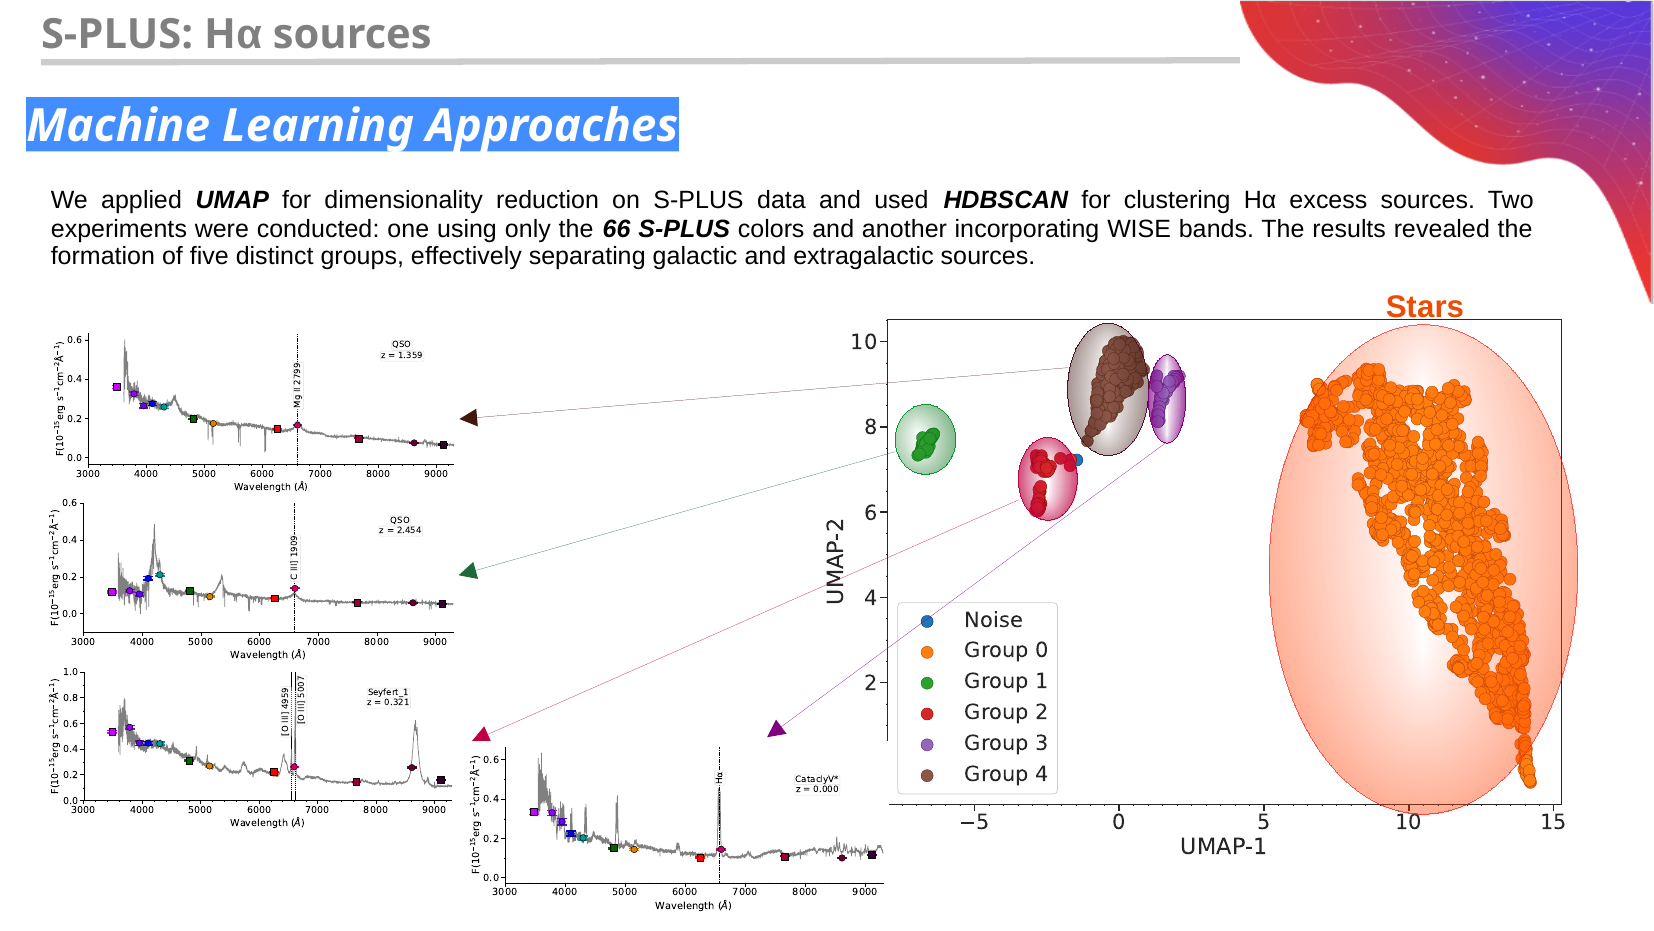

S-PLUS: Hα sources
Machine Learning Approaches
We applied UMAP for dimensionality reduction on S-PLUS data and used HDBSCAN for clustering Hα excess sources. Two experiments were conducted: one using only the 66 S-PLUS colors and another incorporating WISE bands. The results revealed the formation of five distinct groups, effectively separating galactic and extragalactic sources.
Stars